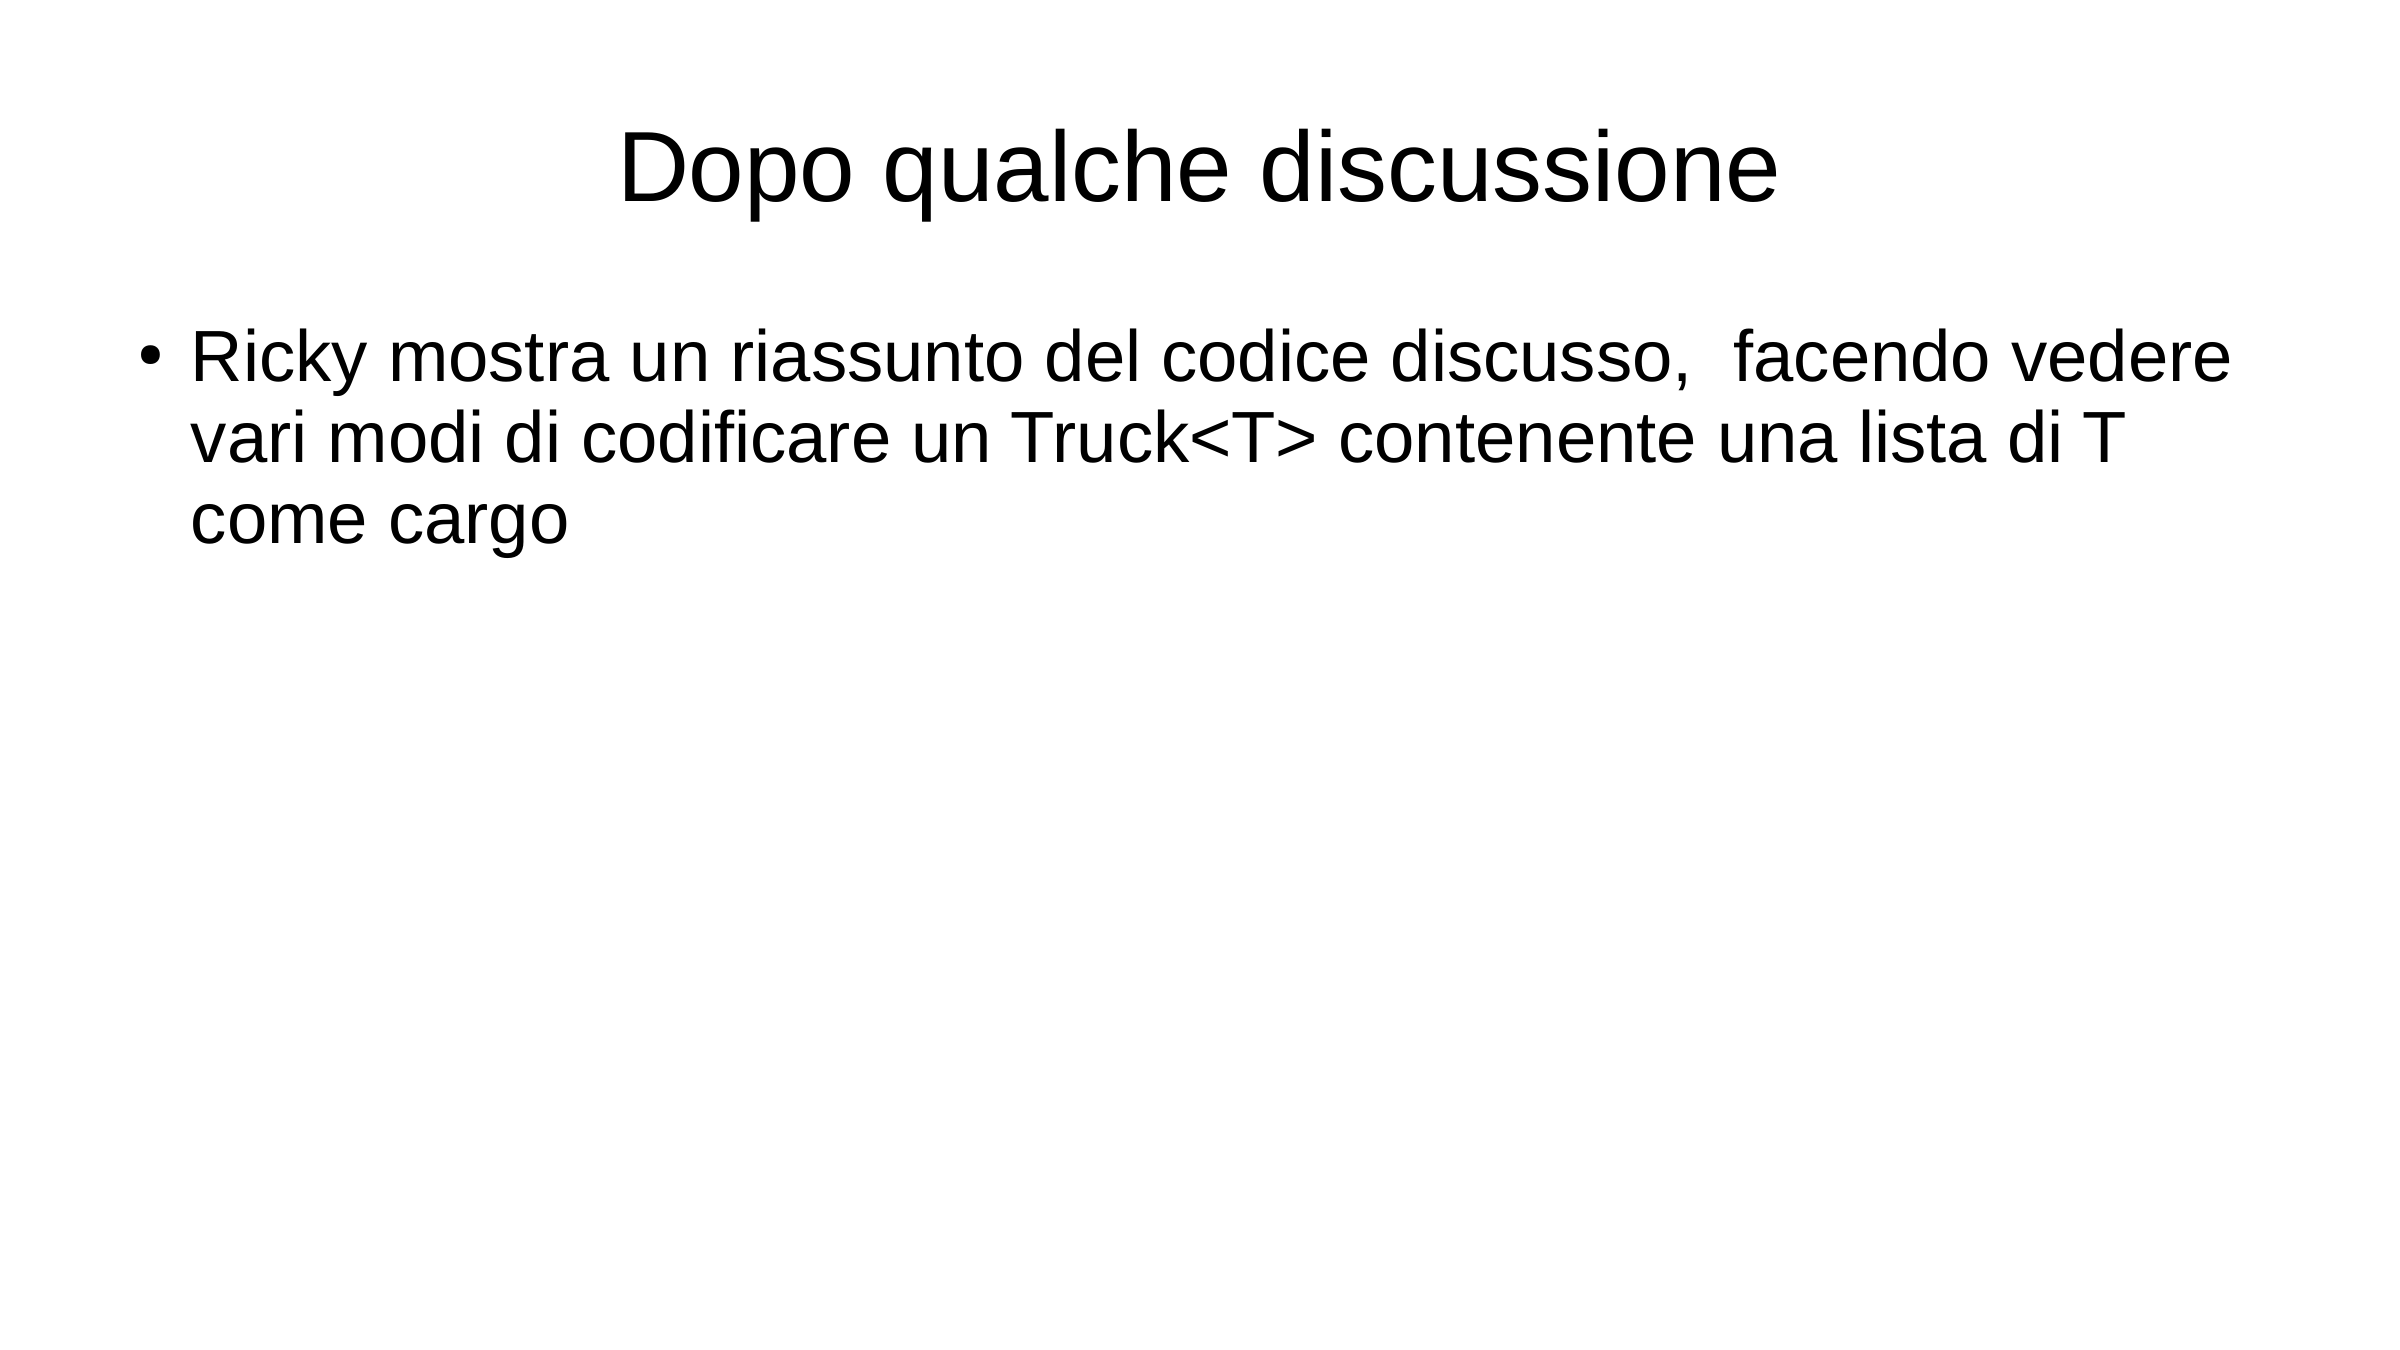

# Dopo qualche discussione
Ricky mostra un riassunto del codice discusso, facendo vedere vari modi di codificare un Truck<T> contenente una lista di T come cargo